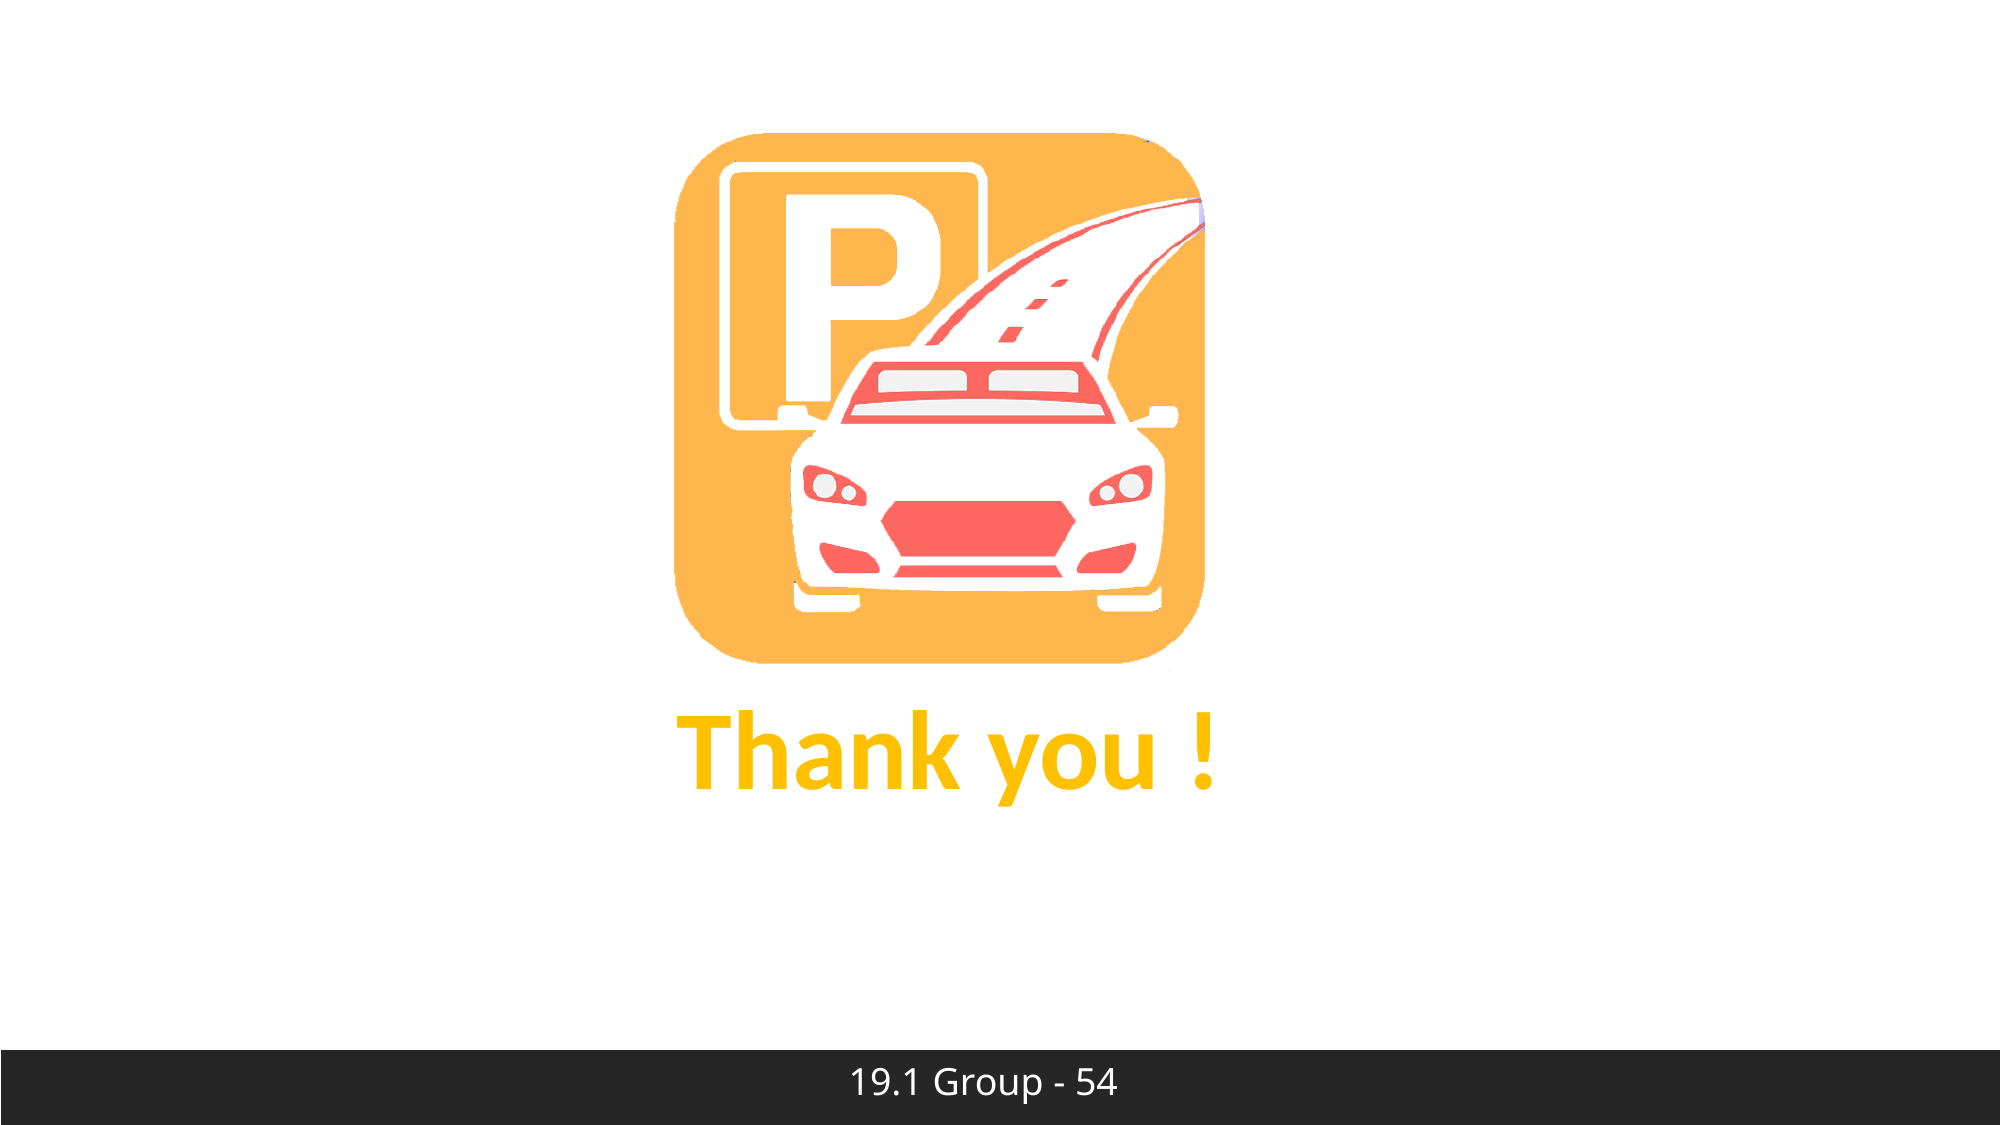

Thank you !
19.1 Group - 54